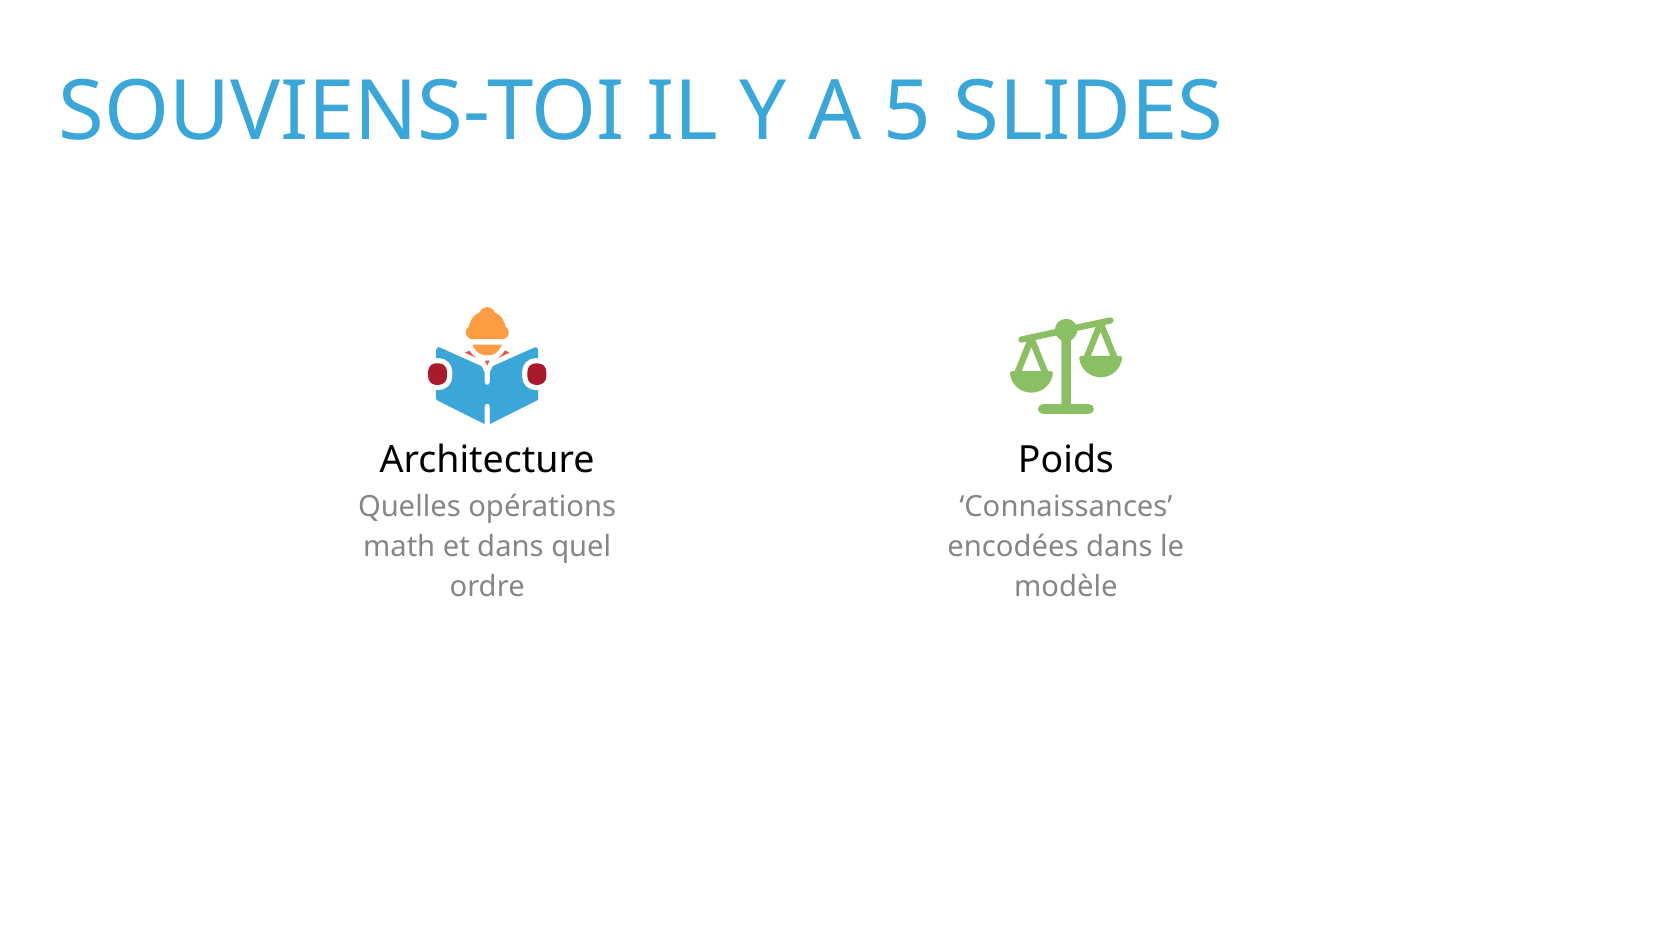

# Souviens-toi il y a 5 slides
Architecture
Quelles opérations math et dans quel ordre
Poids
‘Connaissances’ encodées dans le modèle